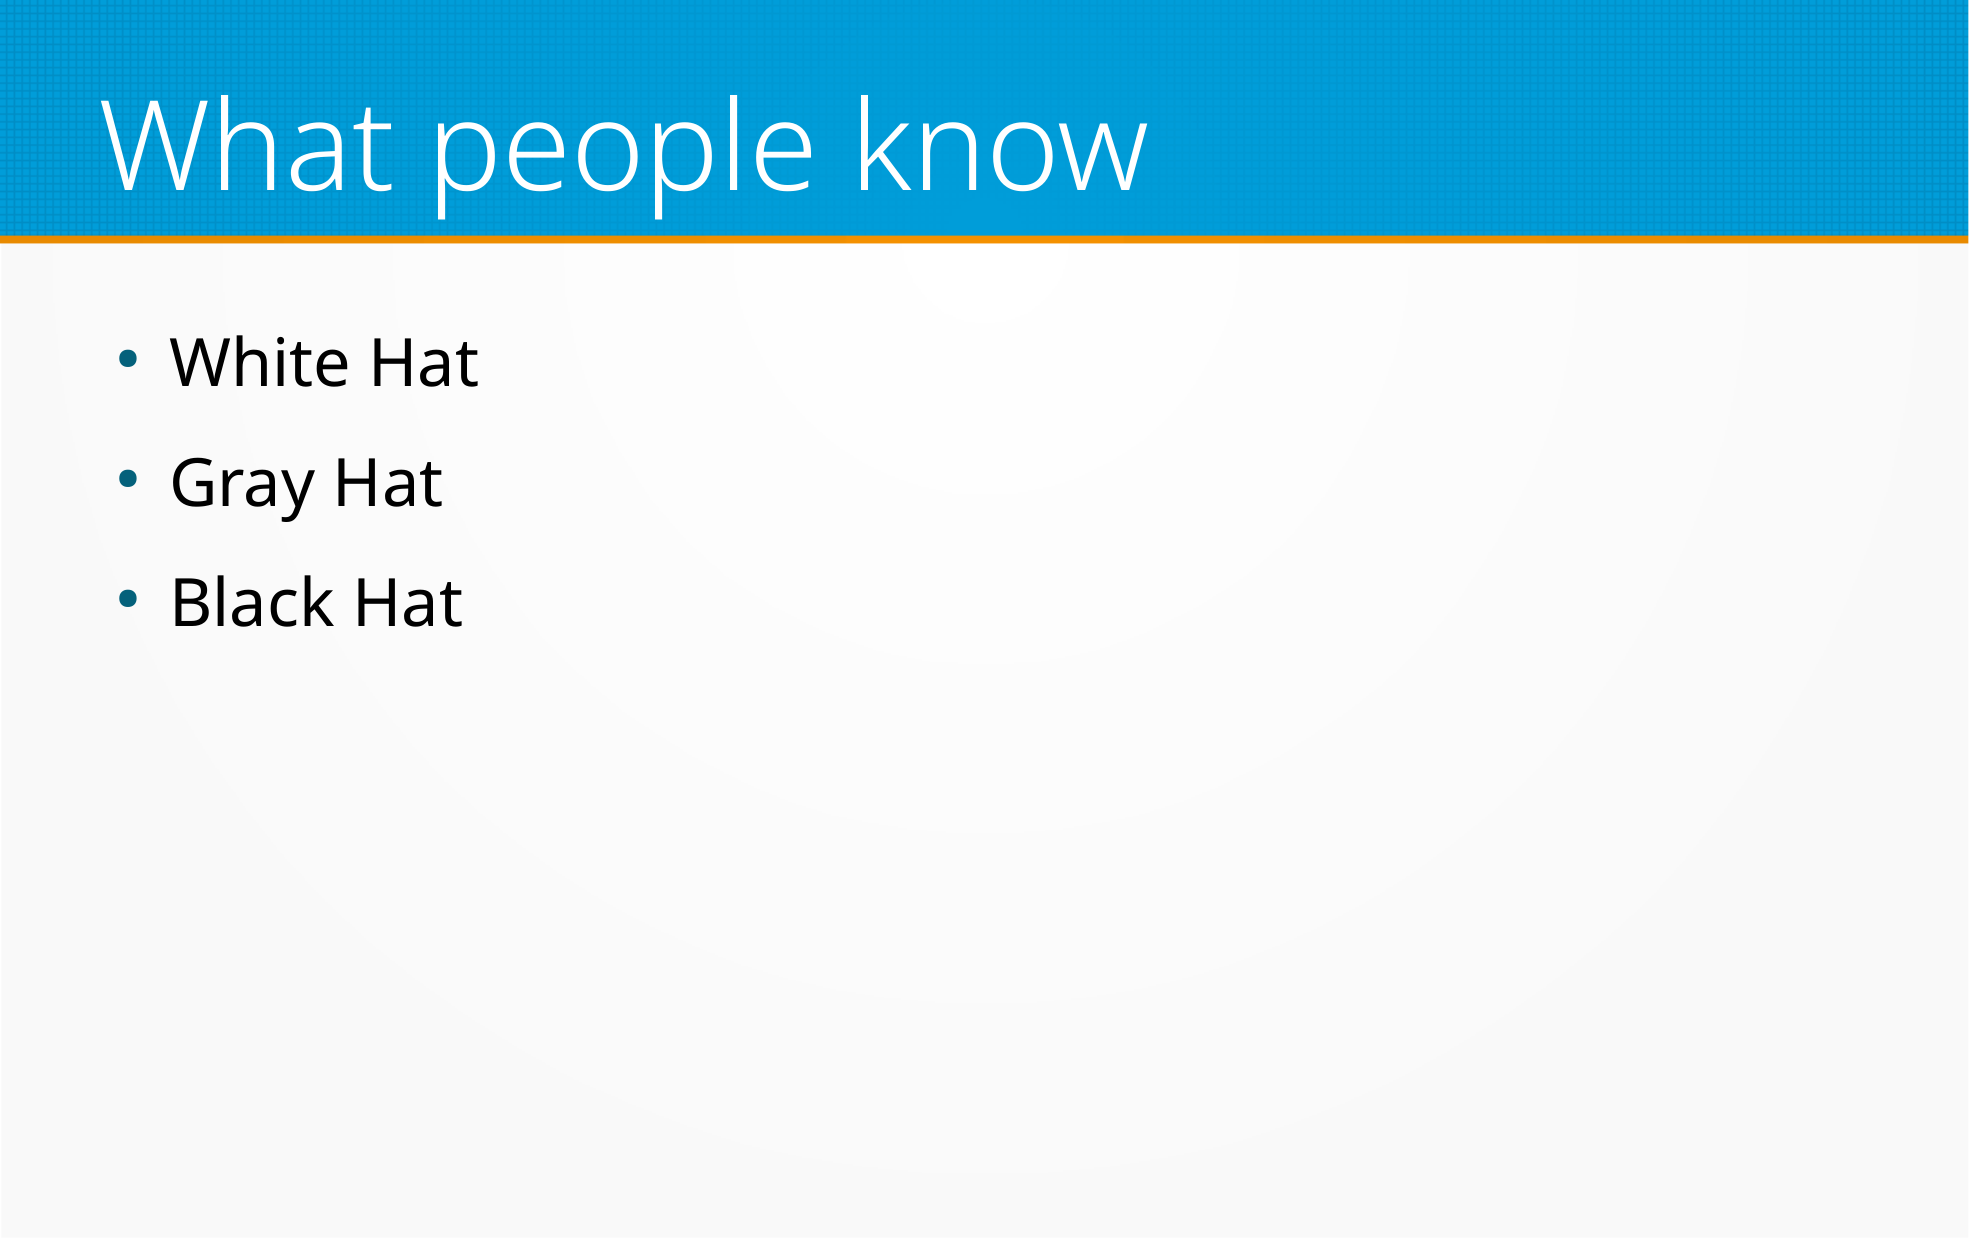

What people know
# White Hat
Gray Hat
Black Hat